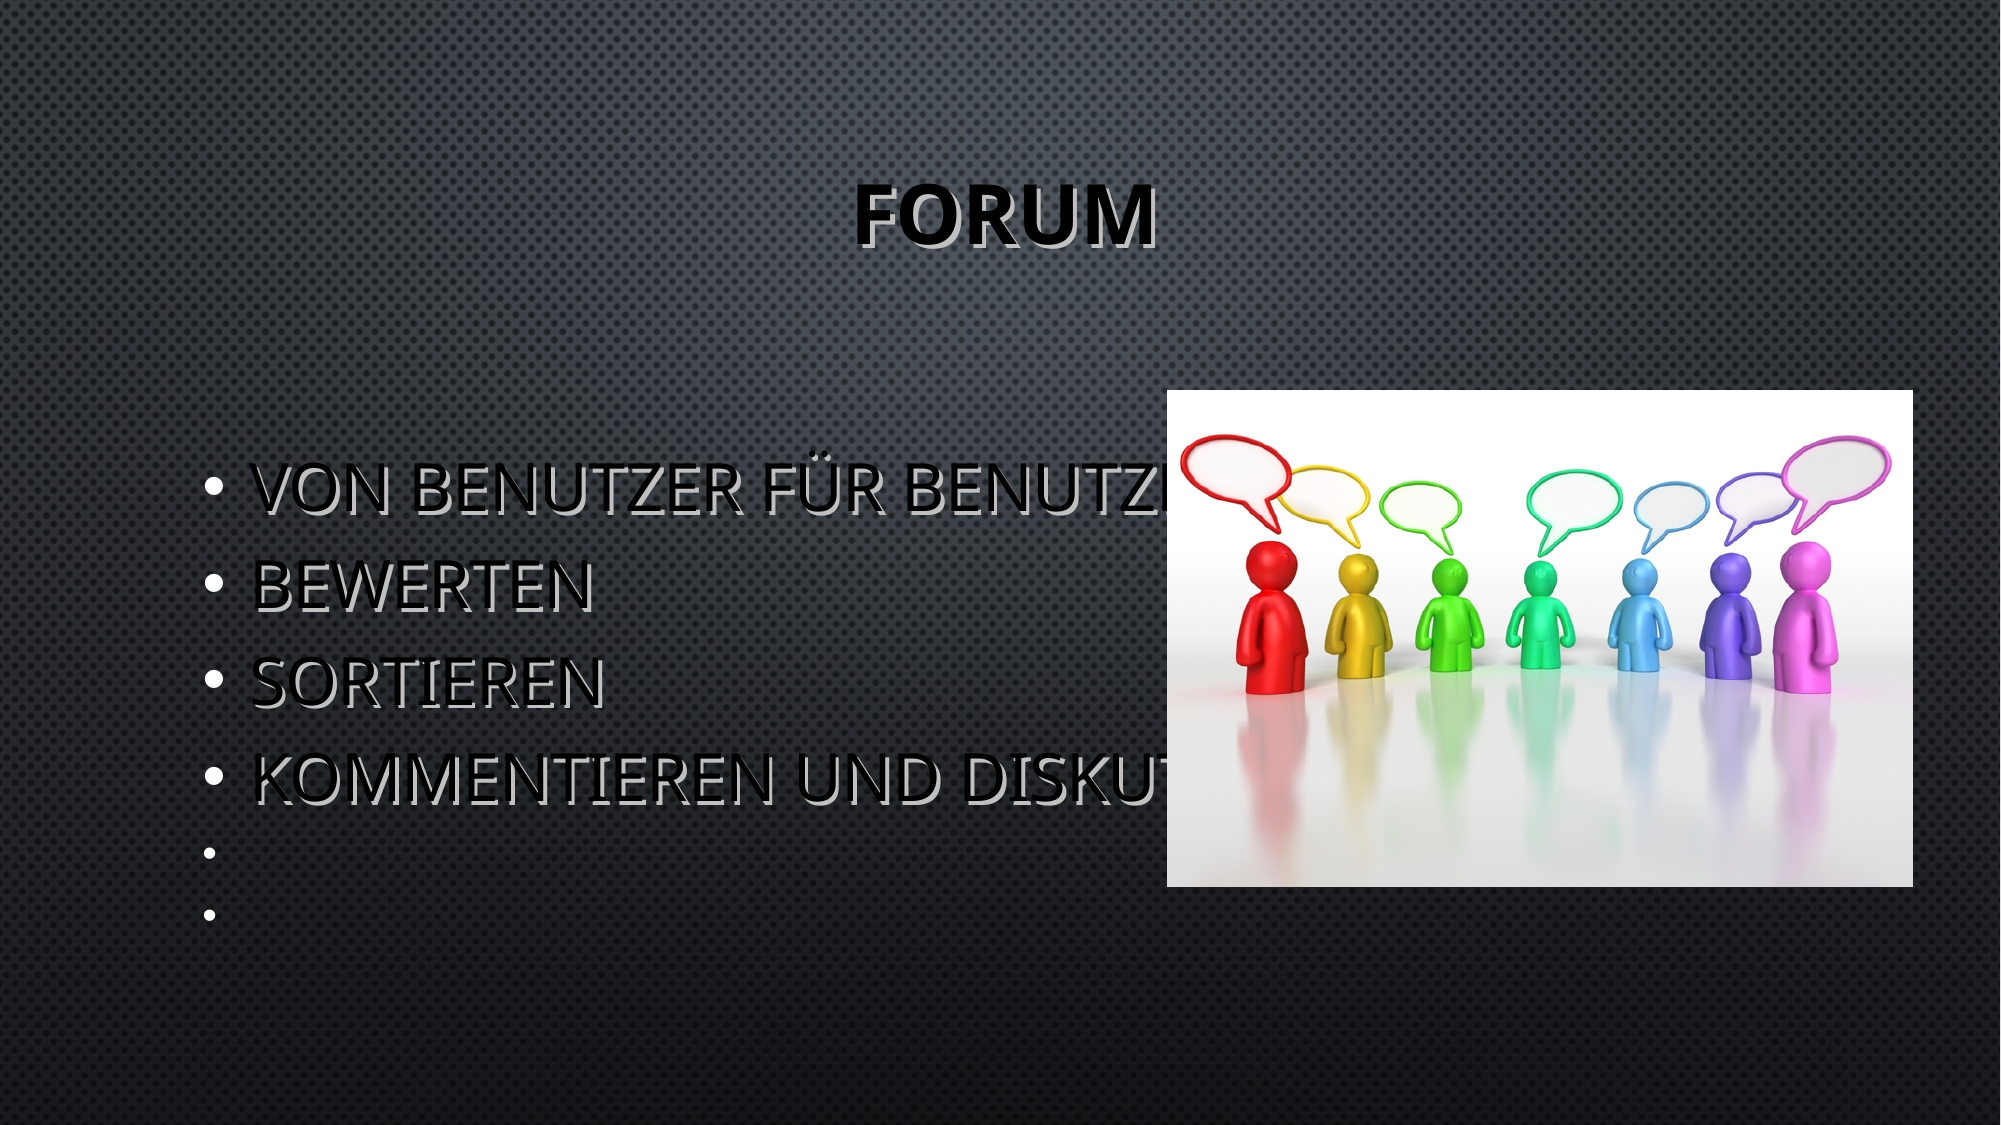

# Forum
Von Benutzer für Benutzer
Bewerten
Sortieren
Kommentieren und diskutieren